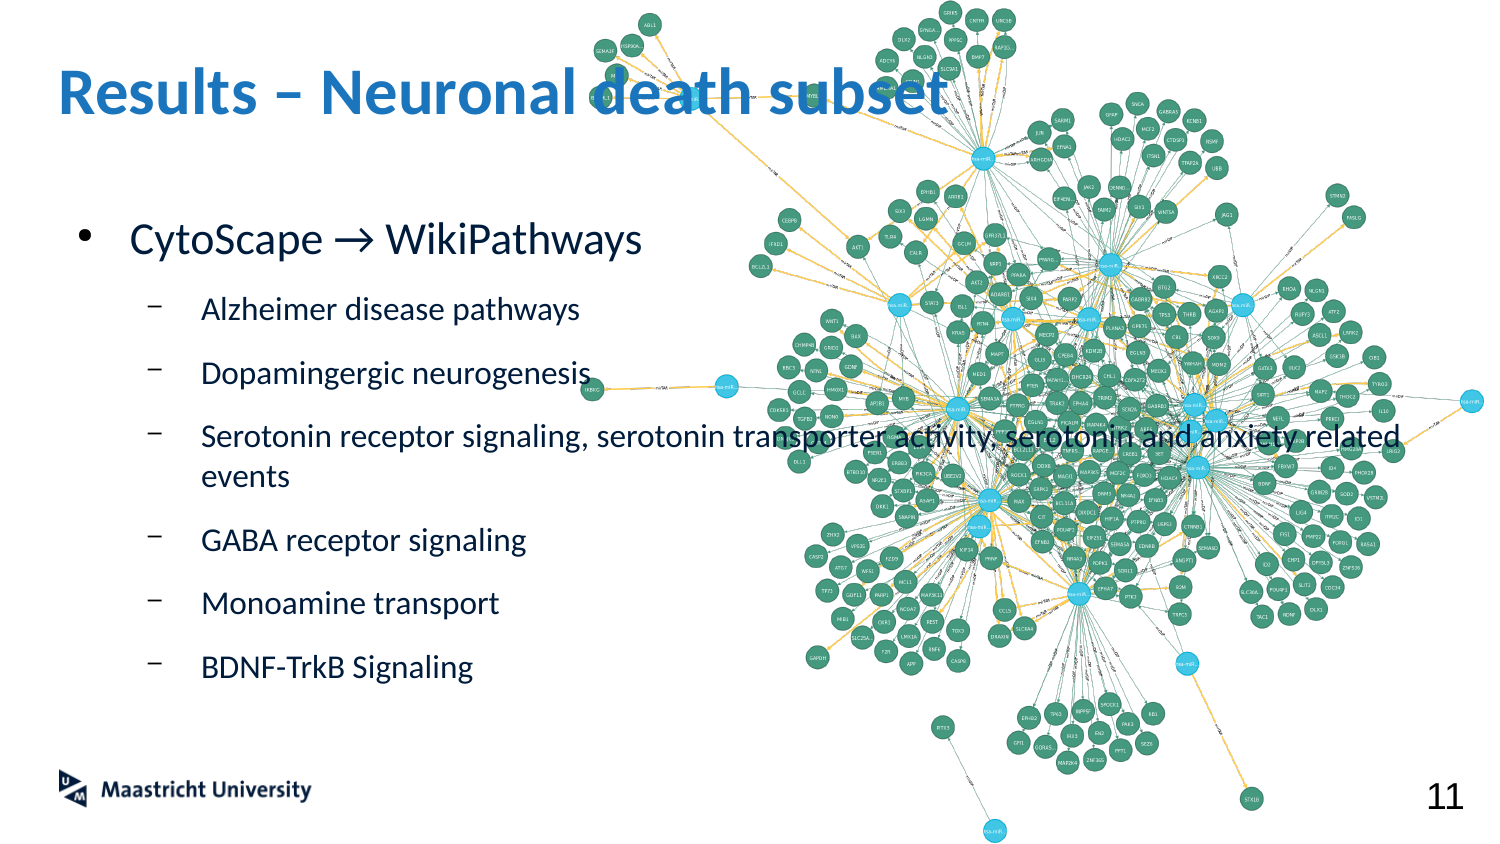

Results – Neuronal death subset
# CytoScape → WikiPathways
Alzheimer disease pathways
Dopamingergic neurogenesis
Serotonin receptor signaling, serotonin transporter activity, serotonin and anxiety related events
GABA receptor signaling
Monoamine transport
BDNF-TrkB Signaling